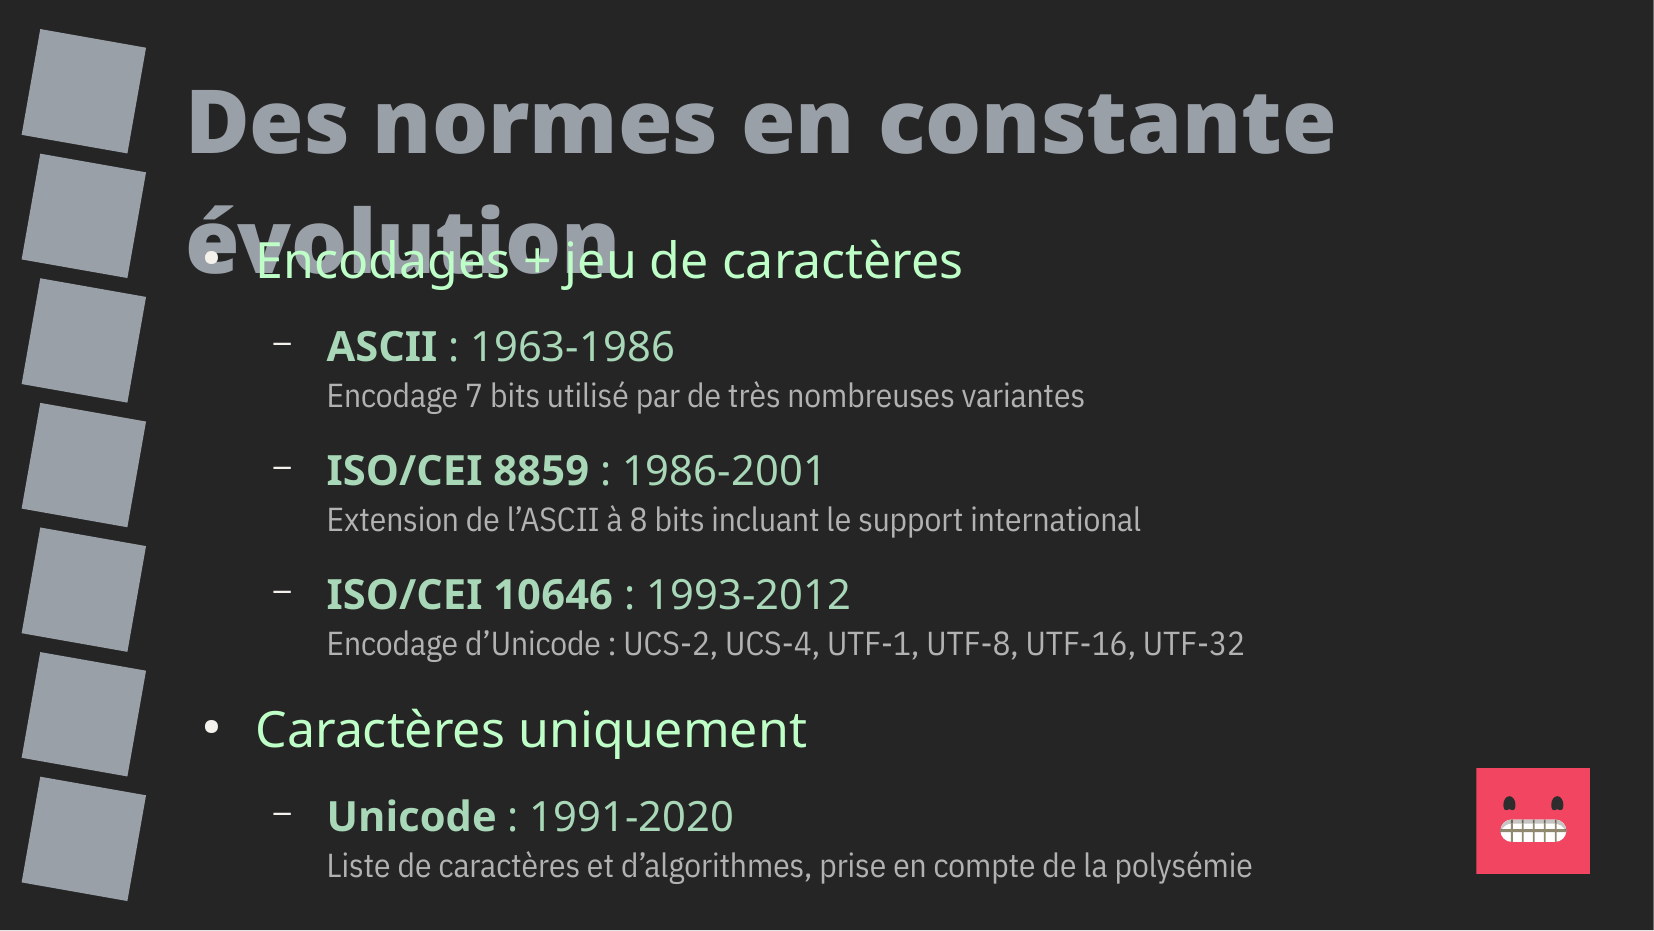

# Des normes en constante évolution
Encodages + jeu de caractères
ASCII : 1963-1986
Encodage 7 bits utilisé par de très nombreuses variantes
ISO/CEI 8859 : 1986-2001
Extension de l’ASCII à 8 bits incluant le support international
ISO/CEI 10646 : 1993-2012
Encodage d’Unicode : UCS-2, UCS-4, UTF-1, UTF-8, UTF-16, UTF-32
Caractères uniquement
Unicode : 1991-2020
Liste de caractères et d’algorithmes, prise en compte de la polysémie